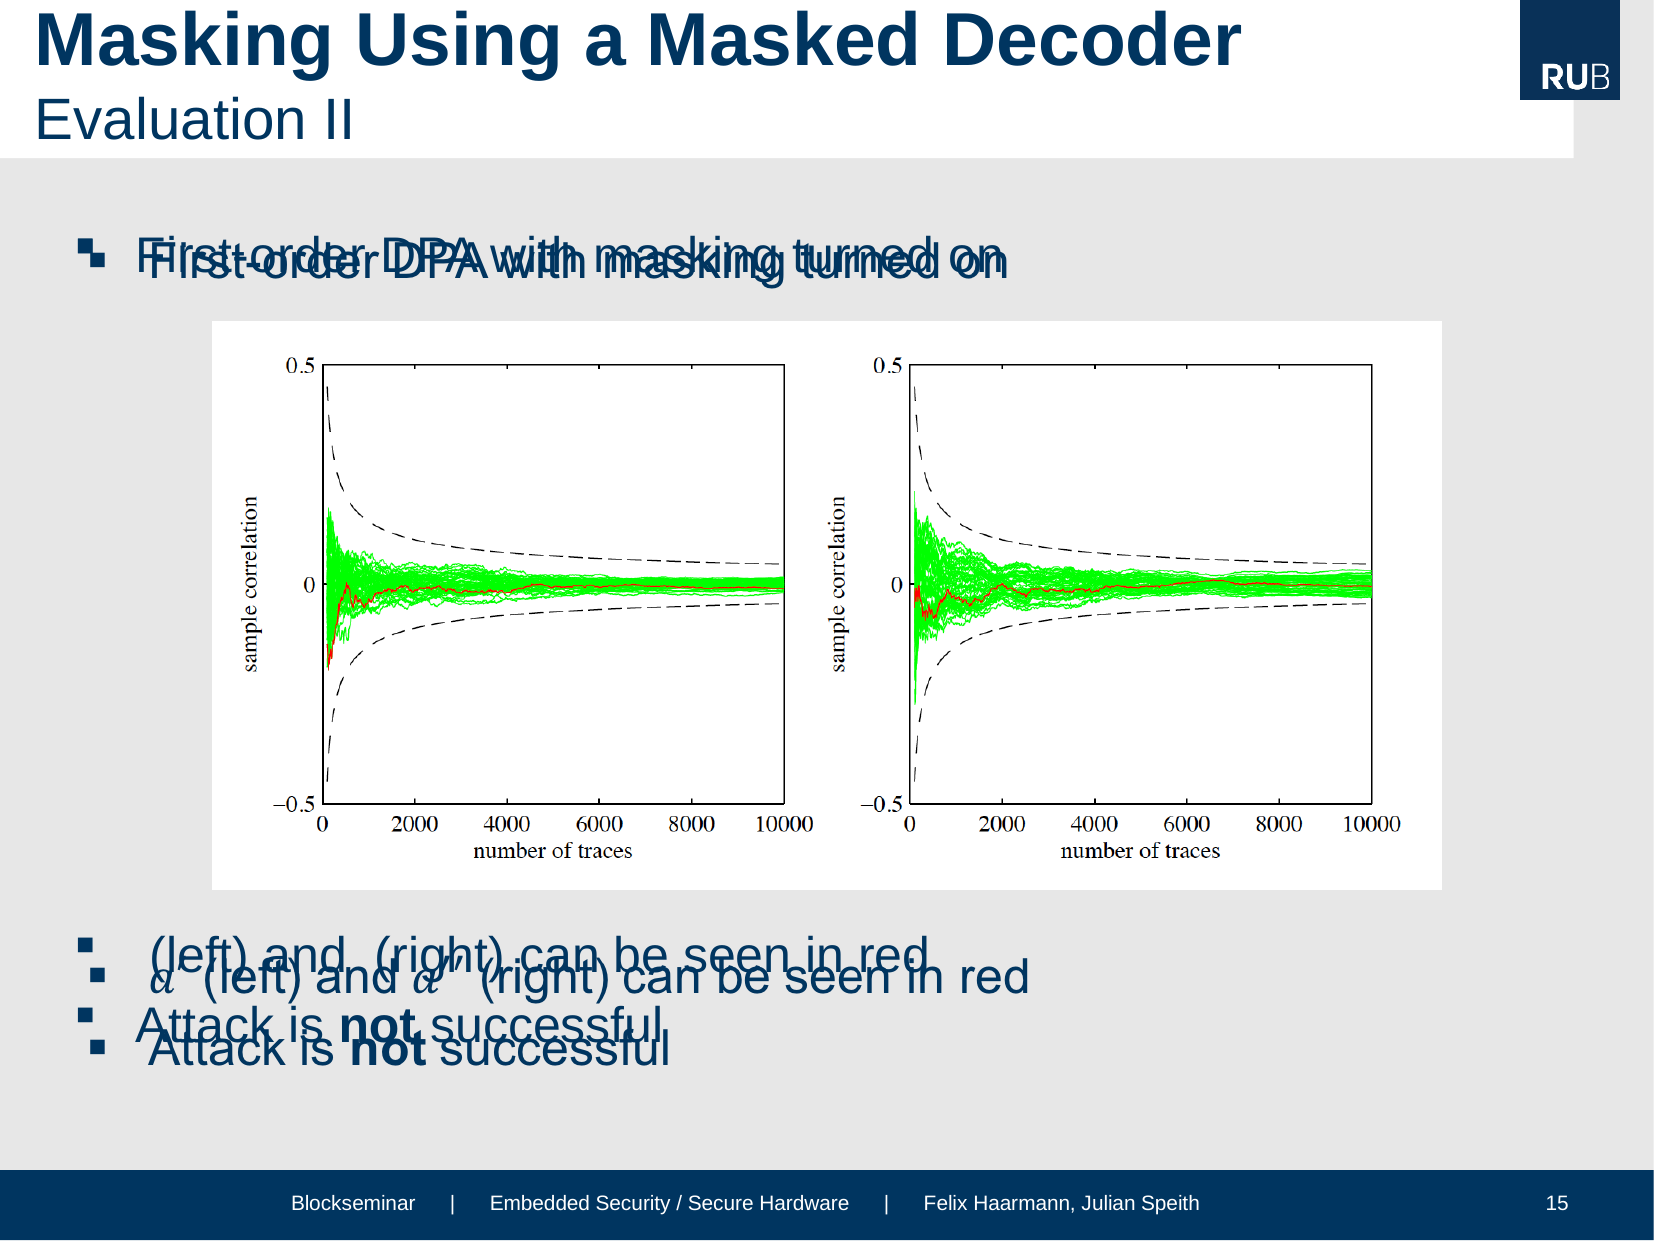

Masking Using a Masked Decoder
Evaluation II
# First-order DPA with masking turned on
 (left) and (right) can be seen in red
Attack is not successful